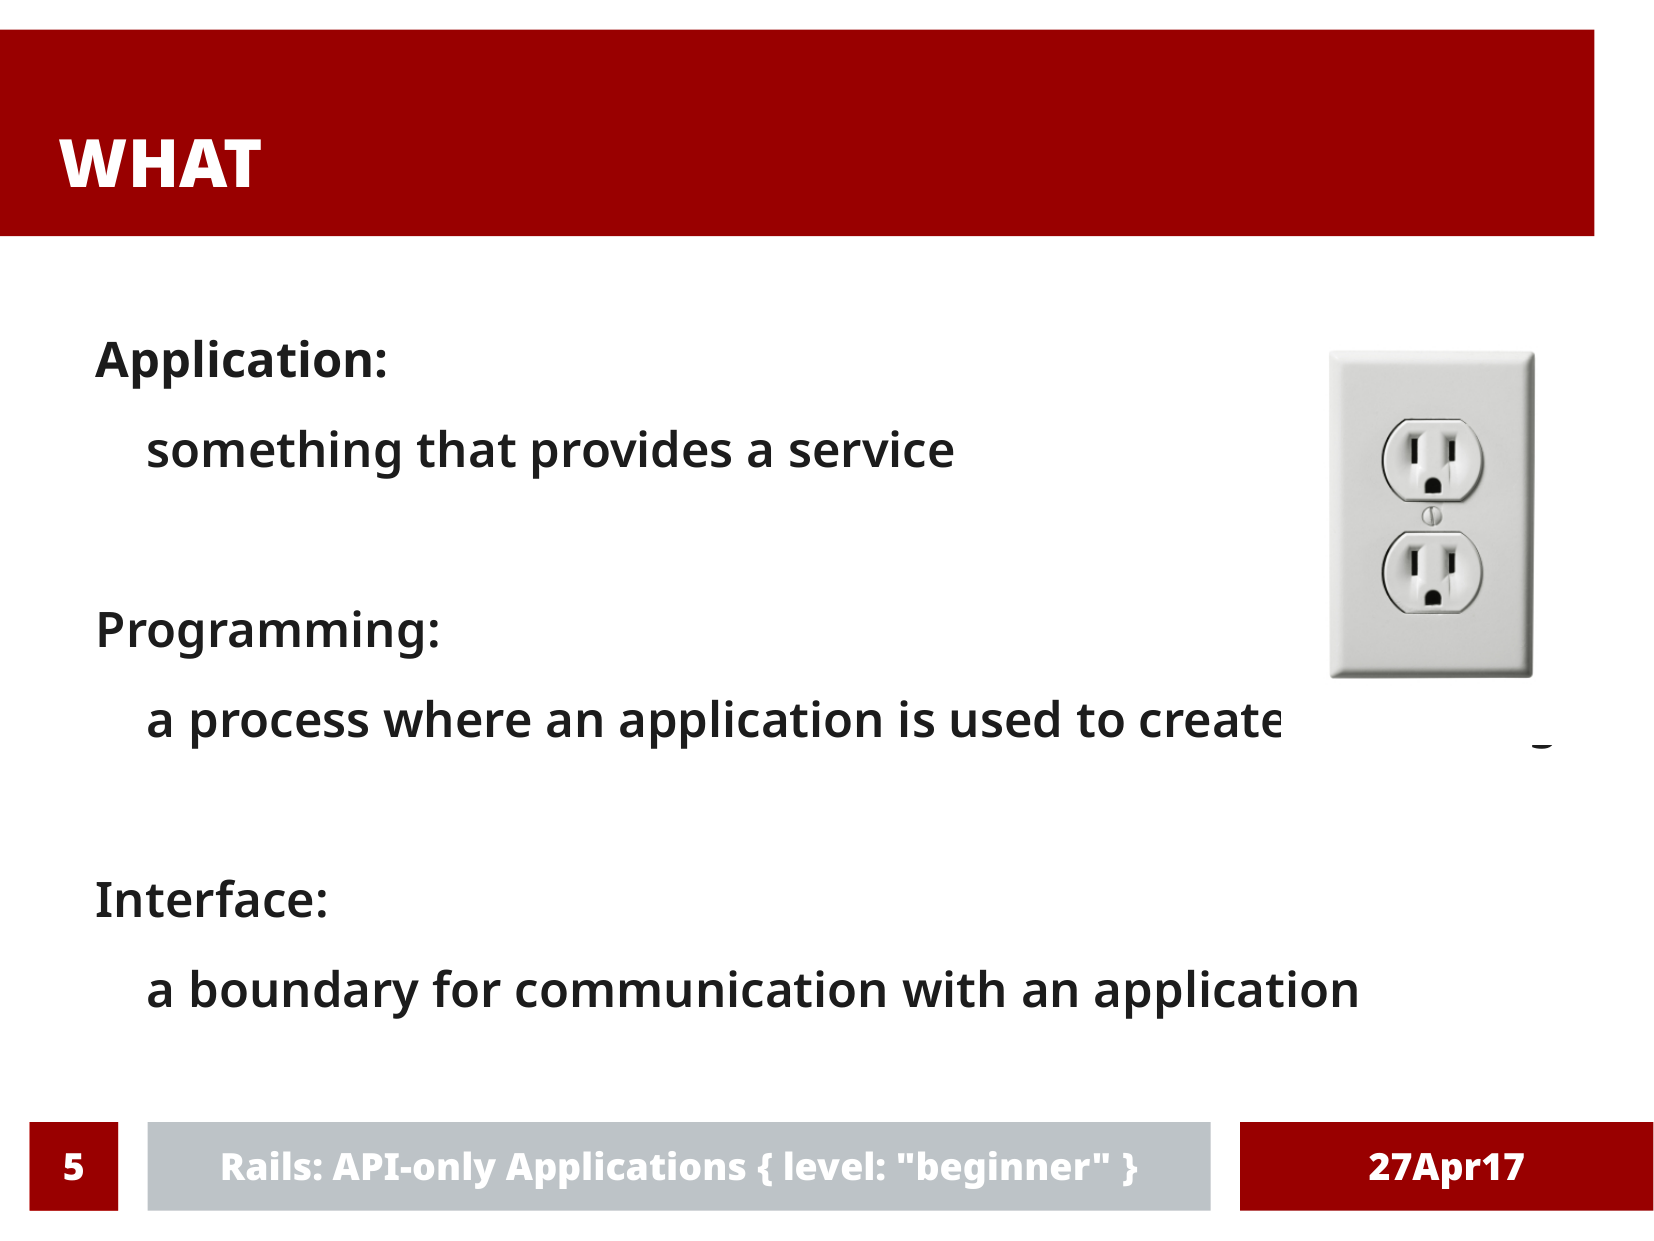

# WHAT
Application:
 something that provides a service
Programming:
 a process where an application is used to create something
Interface:
 a boundary for communication with an application
5